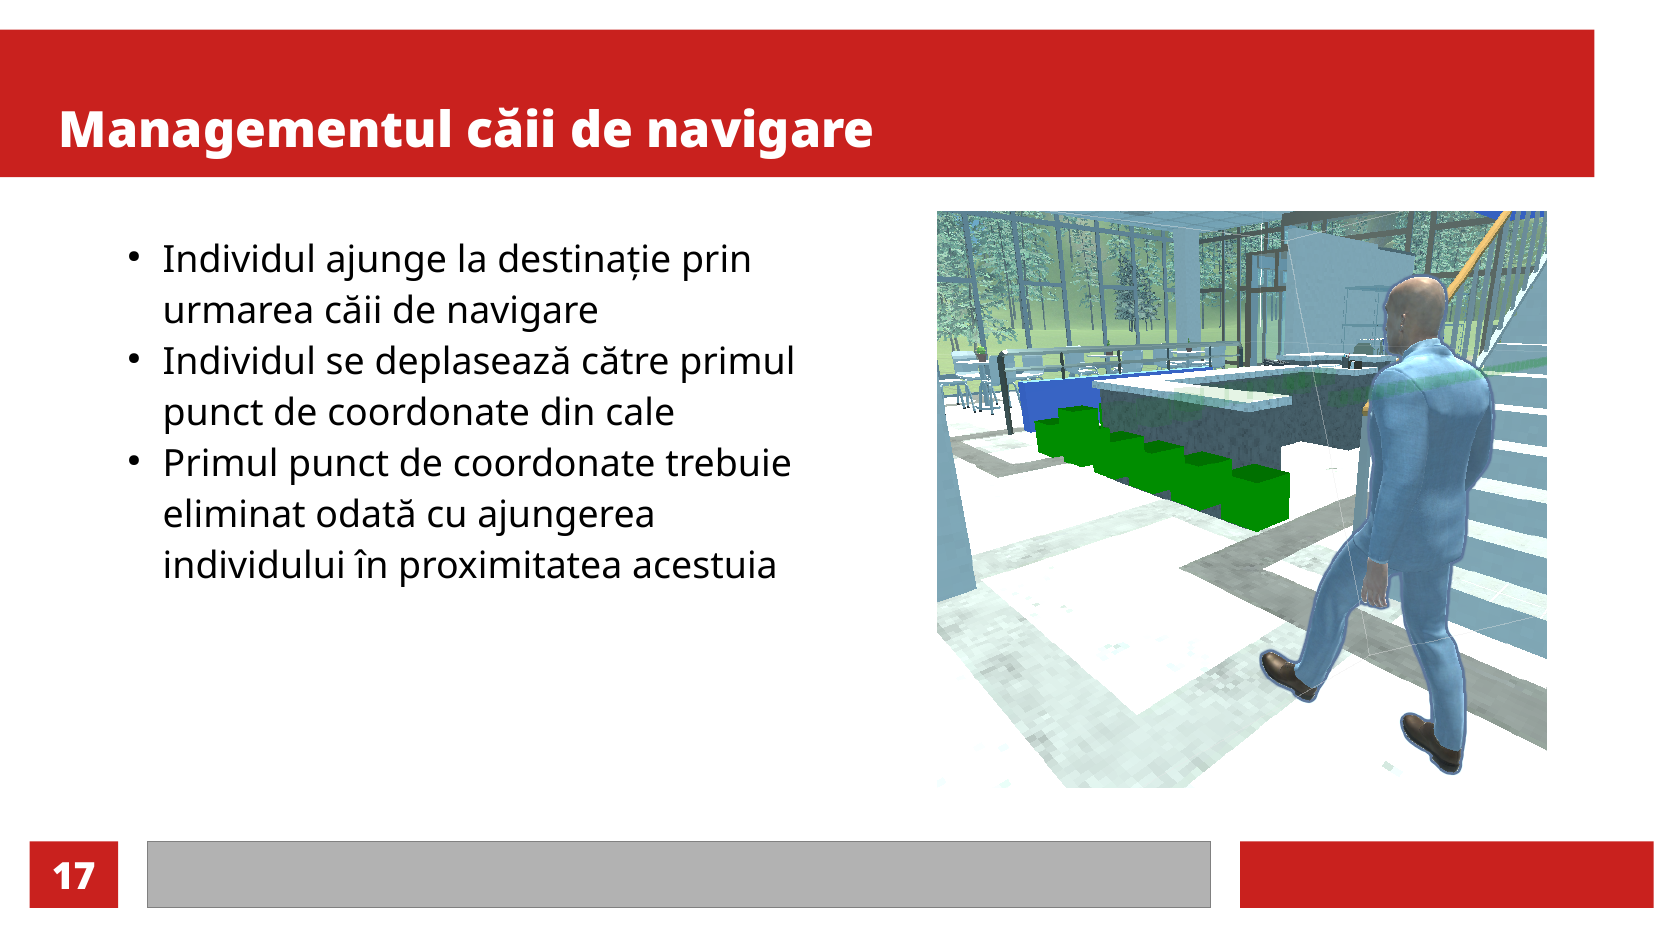

# Managementul căii de navigare
Individul ajunge la destinație prin urmarea căii de navigare
Individul se deplasează către primul punct de coordonate din cale
Primul punct de coordonate trebuie eliminat odată cu ajungerea individului în proximitatea acestuia
17